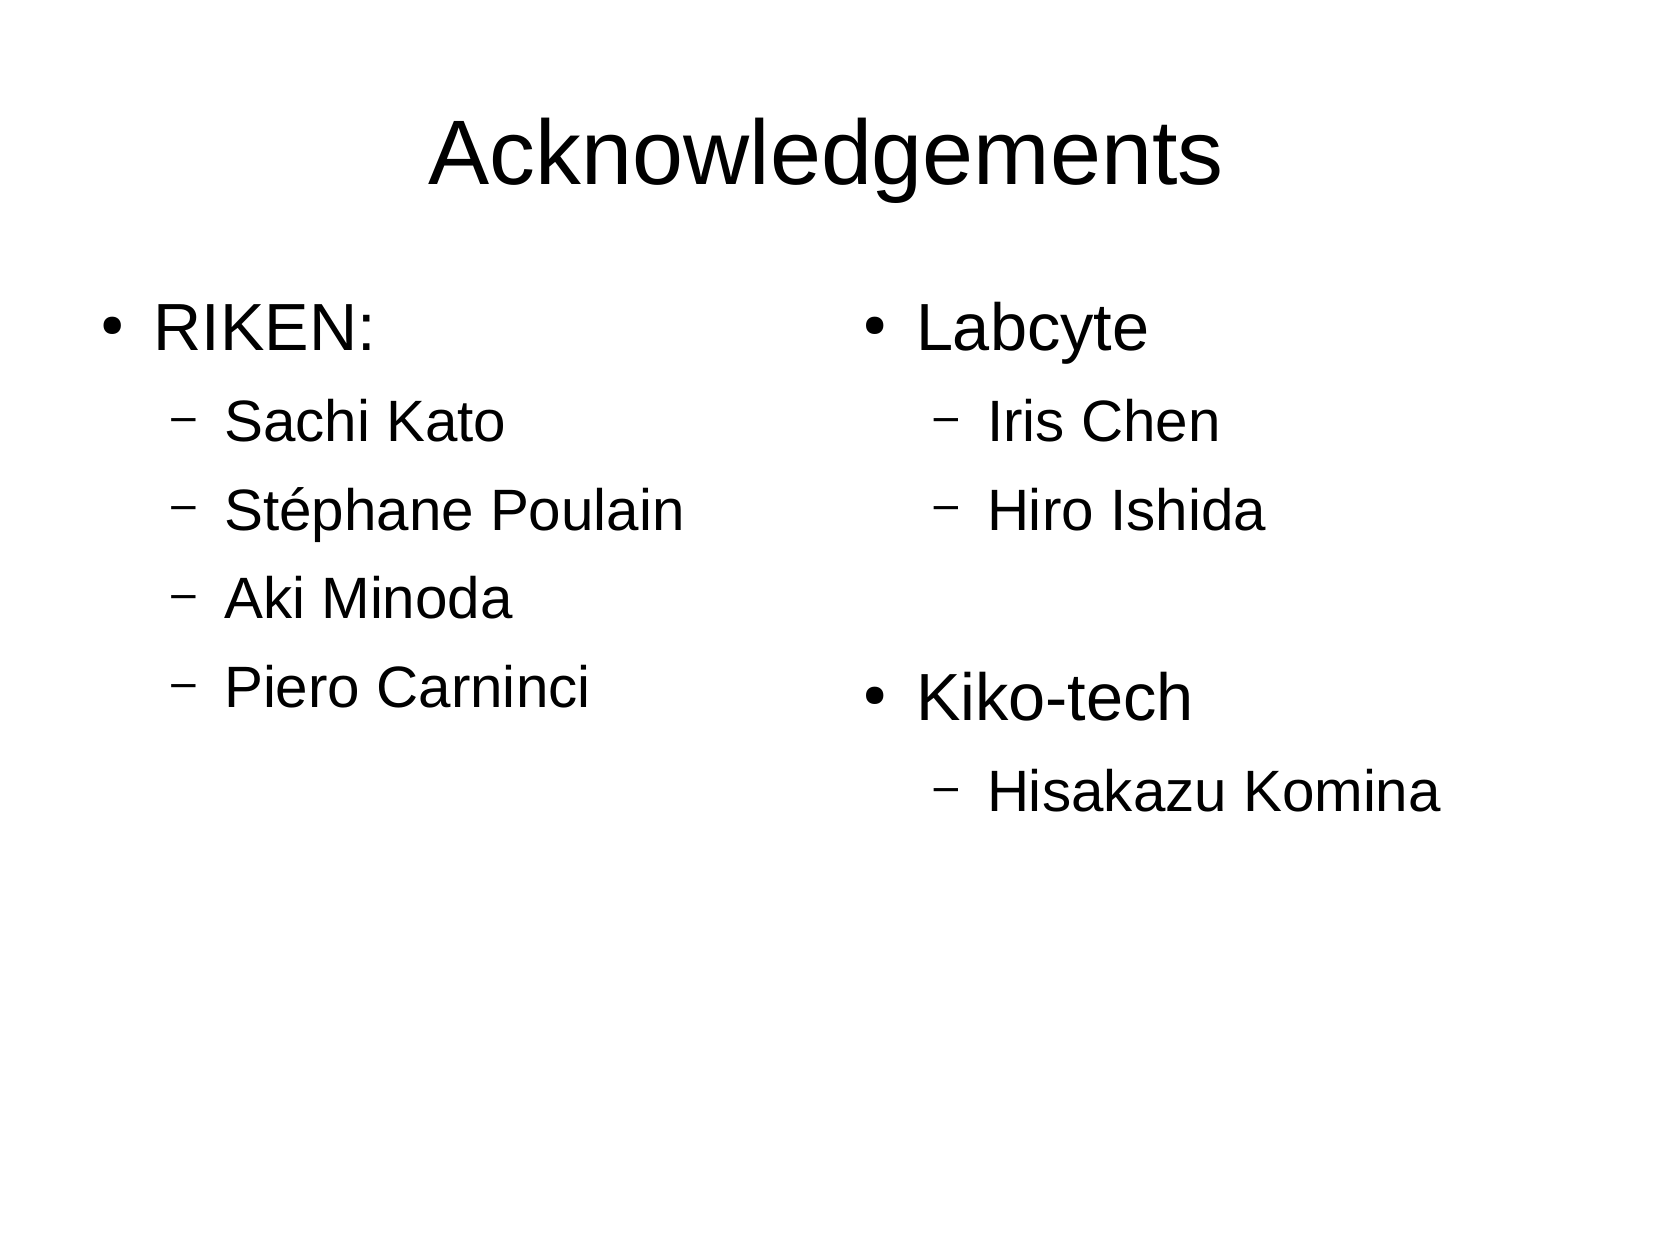

# Acknowledgements
RIKEN:
Sachi Kato
Stéphane Poulain
Aki Minoda
Piero Carninci
Labcyte
Iris Chen
Hiro Ishida
Kiko-tech
Hisakazu Komina